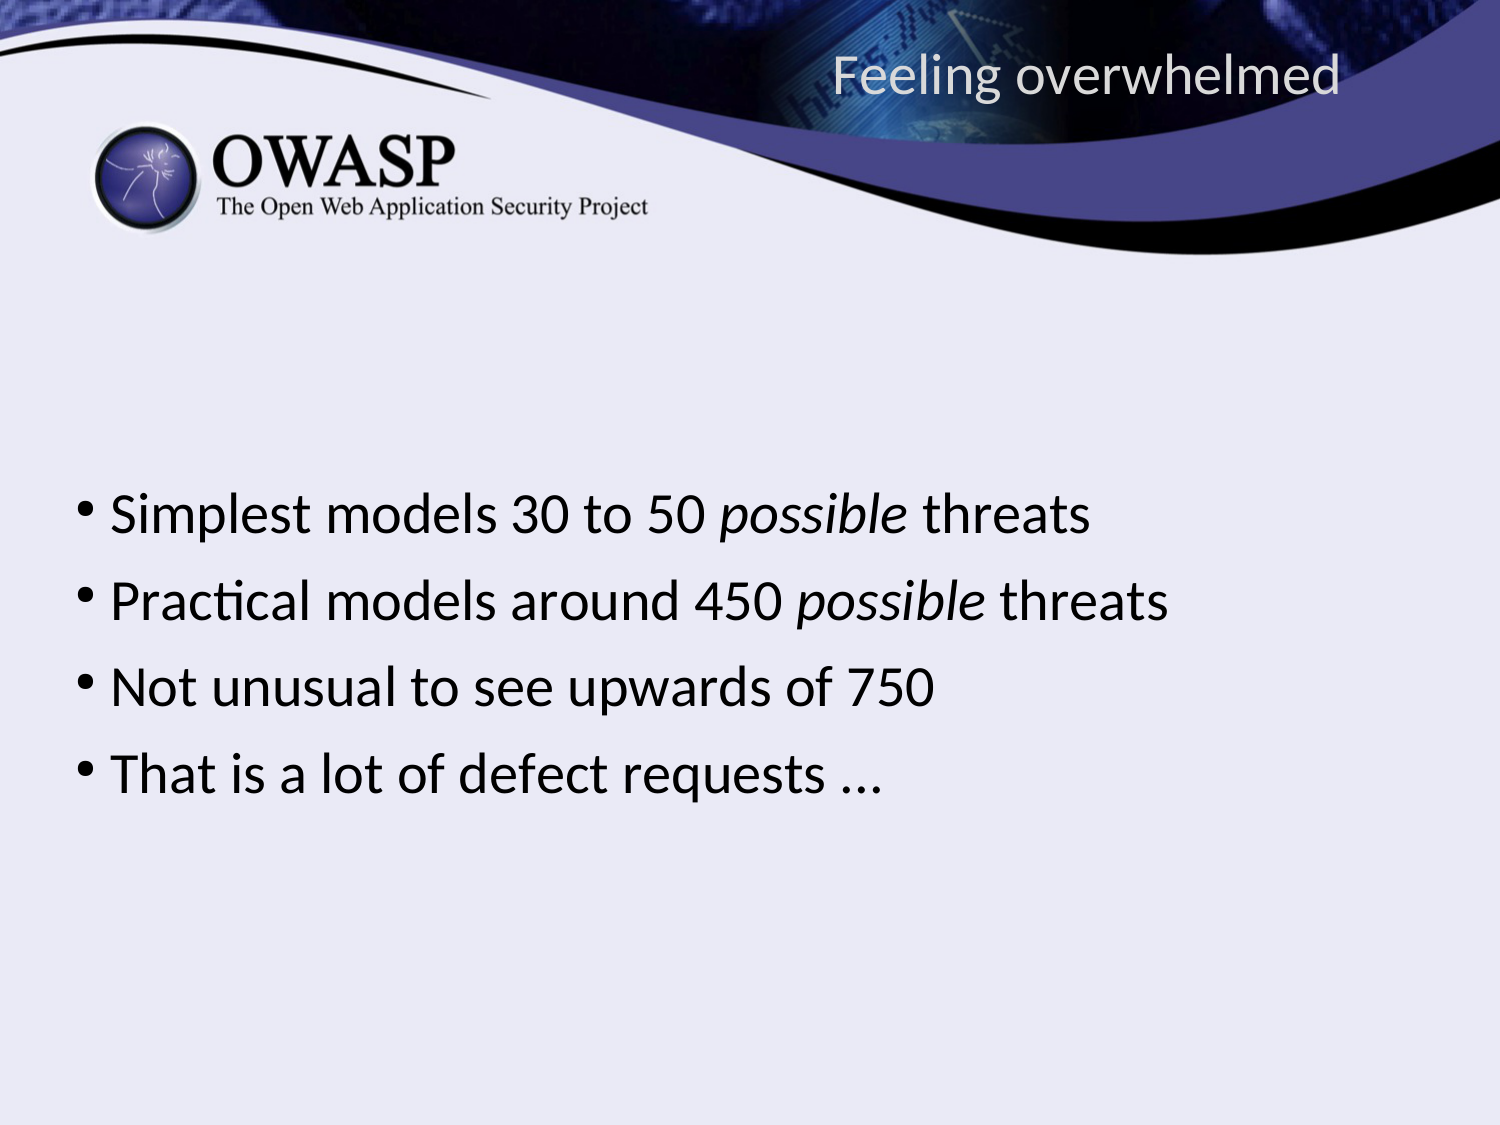

Feeling overwhelmed
#
Simplest models 30 to 50 possible threats
Practical models around 450 possible threats
Not unusual to see upwards of 750
That is a lot of defect requests ...